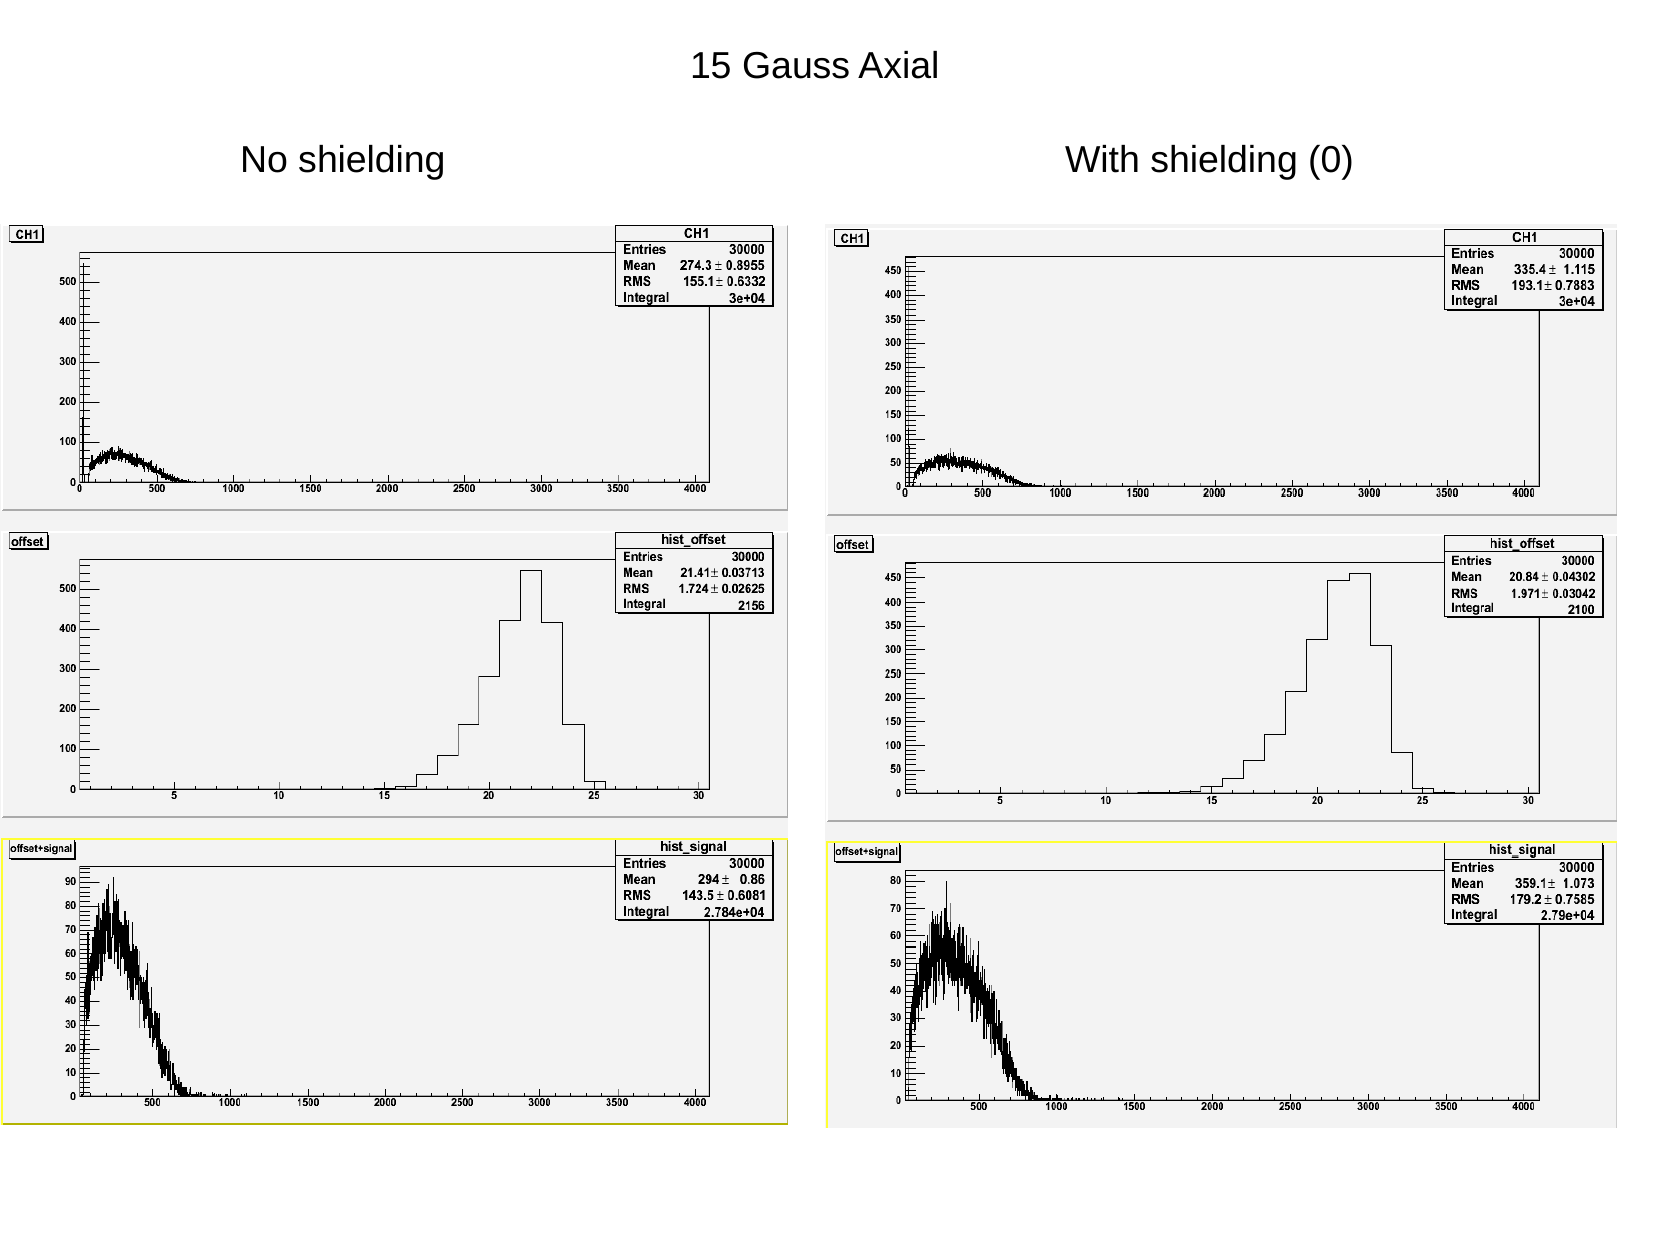

15 Gauss Axial
No shielding
With shielding (0)